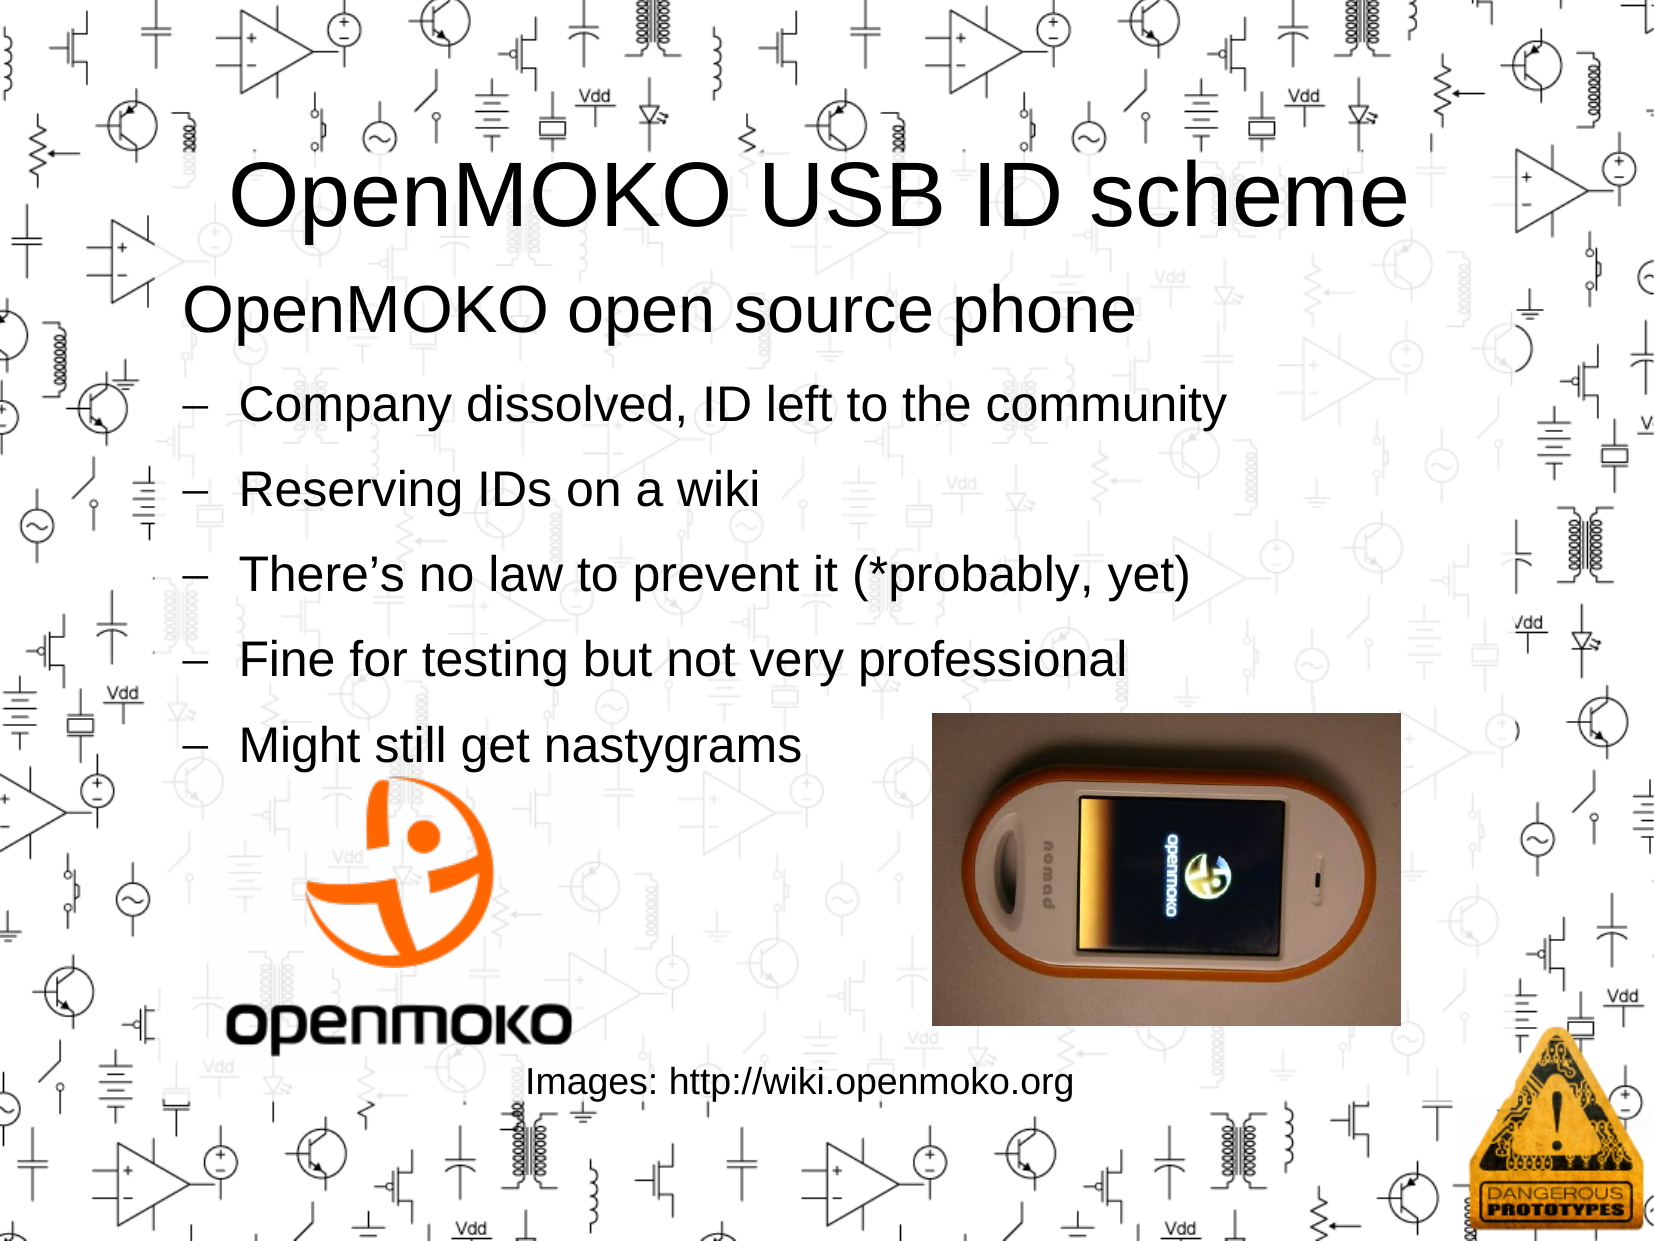

OpenMOKO USB ID scheme
OpenMOKO open source phone
Company dissolved, ID left to the community
Reserving IDs on a wiki
There’s no law to prevent it (*probably, yet)
Fine for testing but not very professional
Might still get nastygrams
Images: http://wiki.openmoko.org